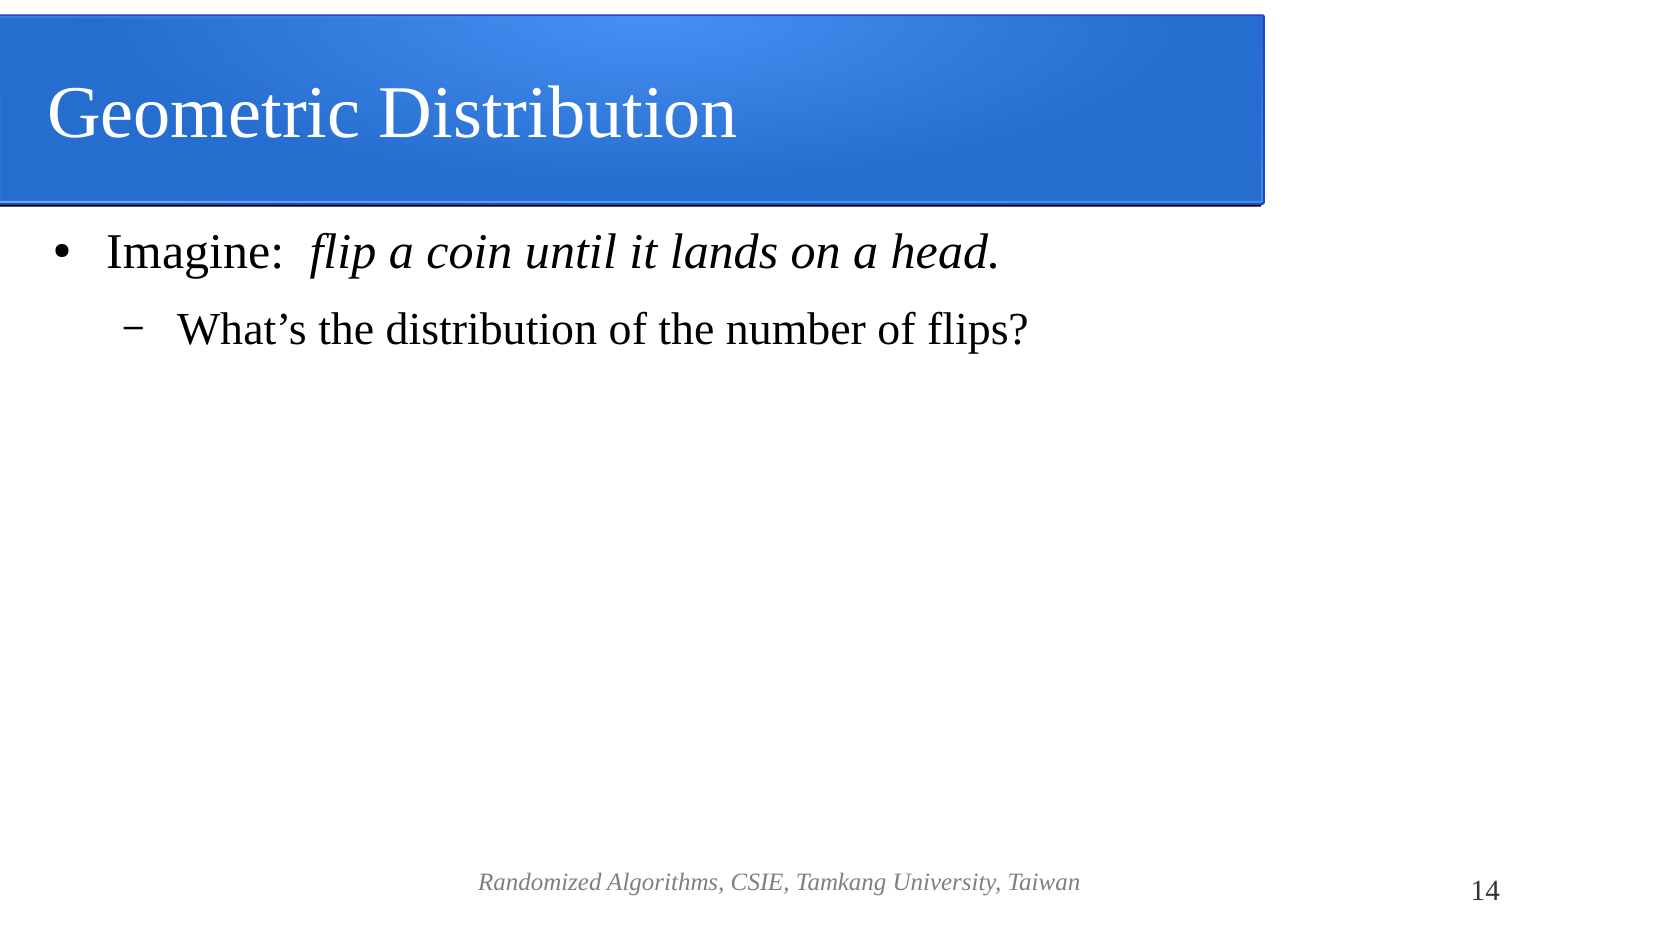

# Geometric Distribution
Imagine: flip a coin until it lands on a head.
What’s the distribution of the number of flips?
Randomized Algorithms, CSIE, Tamkang University, Taiwan
14